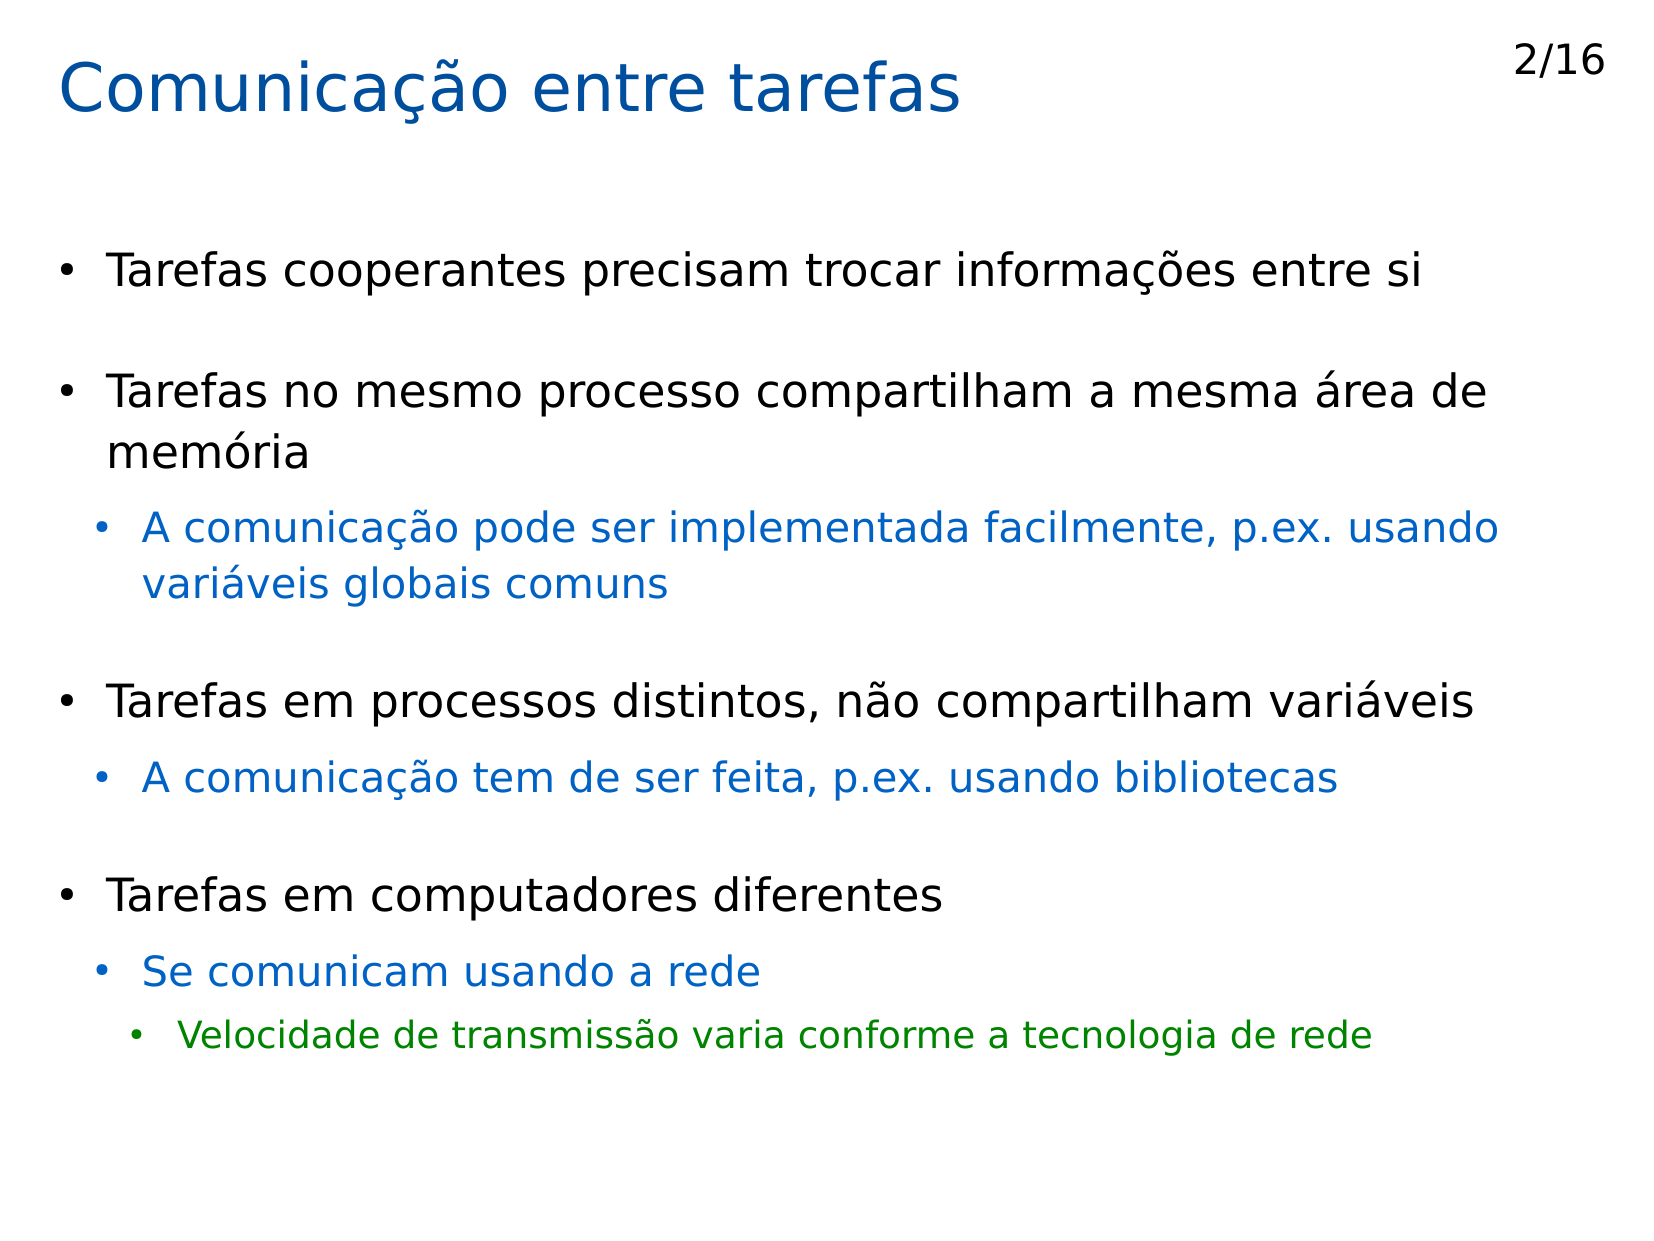

# Comunicação entre tarefas
2
Tarefas cooperantes precisam trocar informações entre si
Tarefas no mesmo processo compartilham a mesma área de memória
A comunicação pode ser implementada facilmente, p.ex. usando variáveis globais comuns
Tarefas em processos distintos, não compartilham variáveis
A comunicação tem de ser feita, p.ex. usando bibliotecas
Tarefas em computadores diferentes
Se comunicam usando a rede
Velocidade de transmissão varia conforme a tecnologia de rede